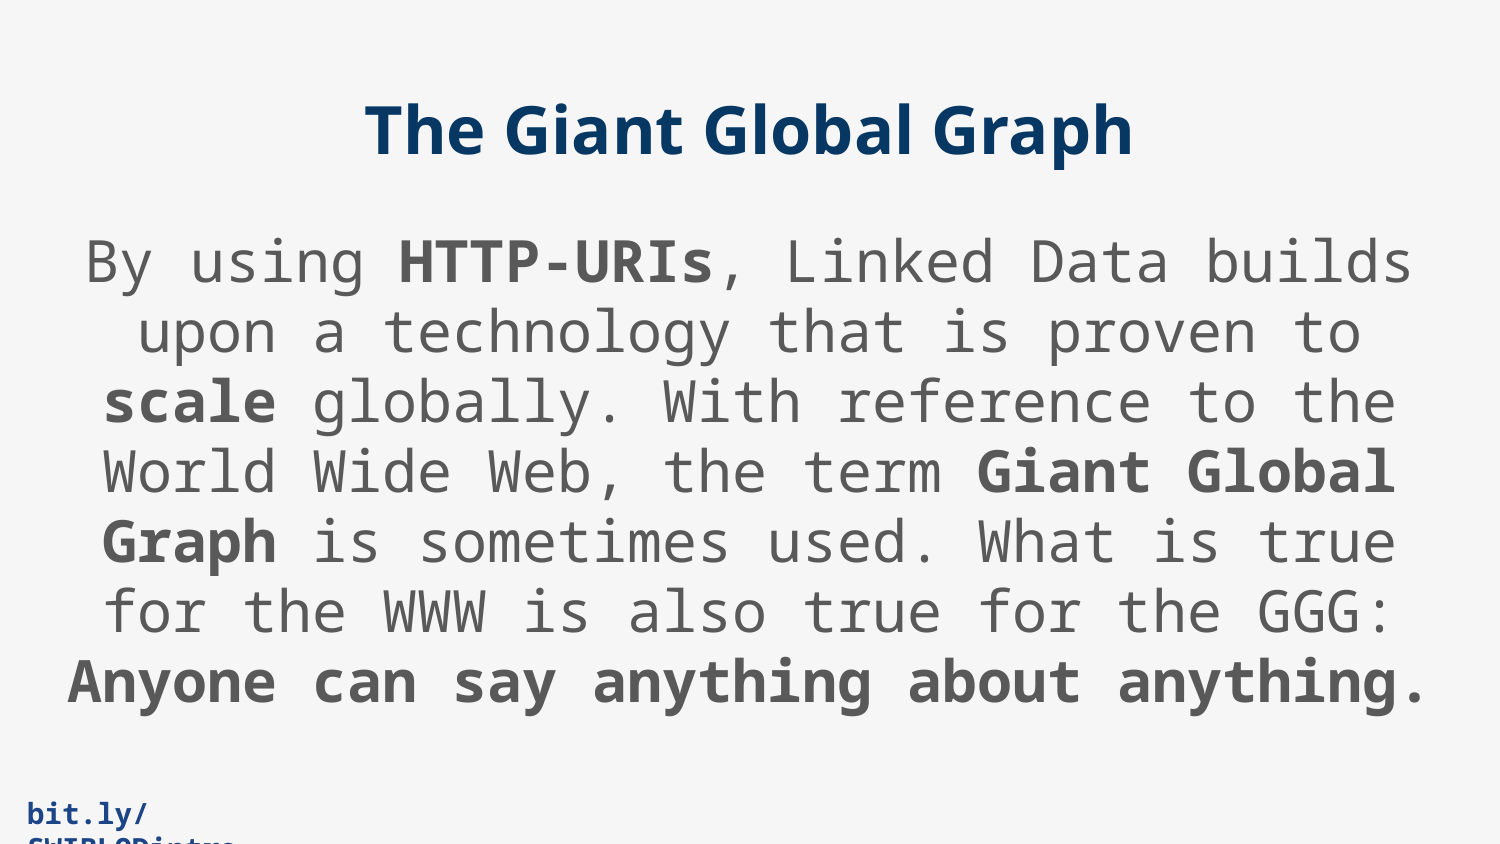

# The Giant Global Graph
By using HTTP-URIs, Linked Data builds upon a technology that is proven to scale globally. With reference to the World Wide Web, the term Giant Global Graph is sometimes used. What is true for the WWW is also true for the GGG: Anyone can say anything about anything.